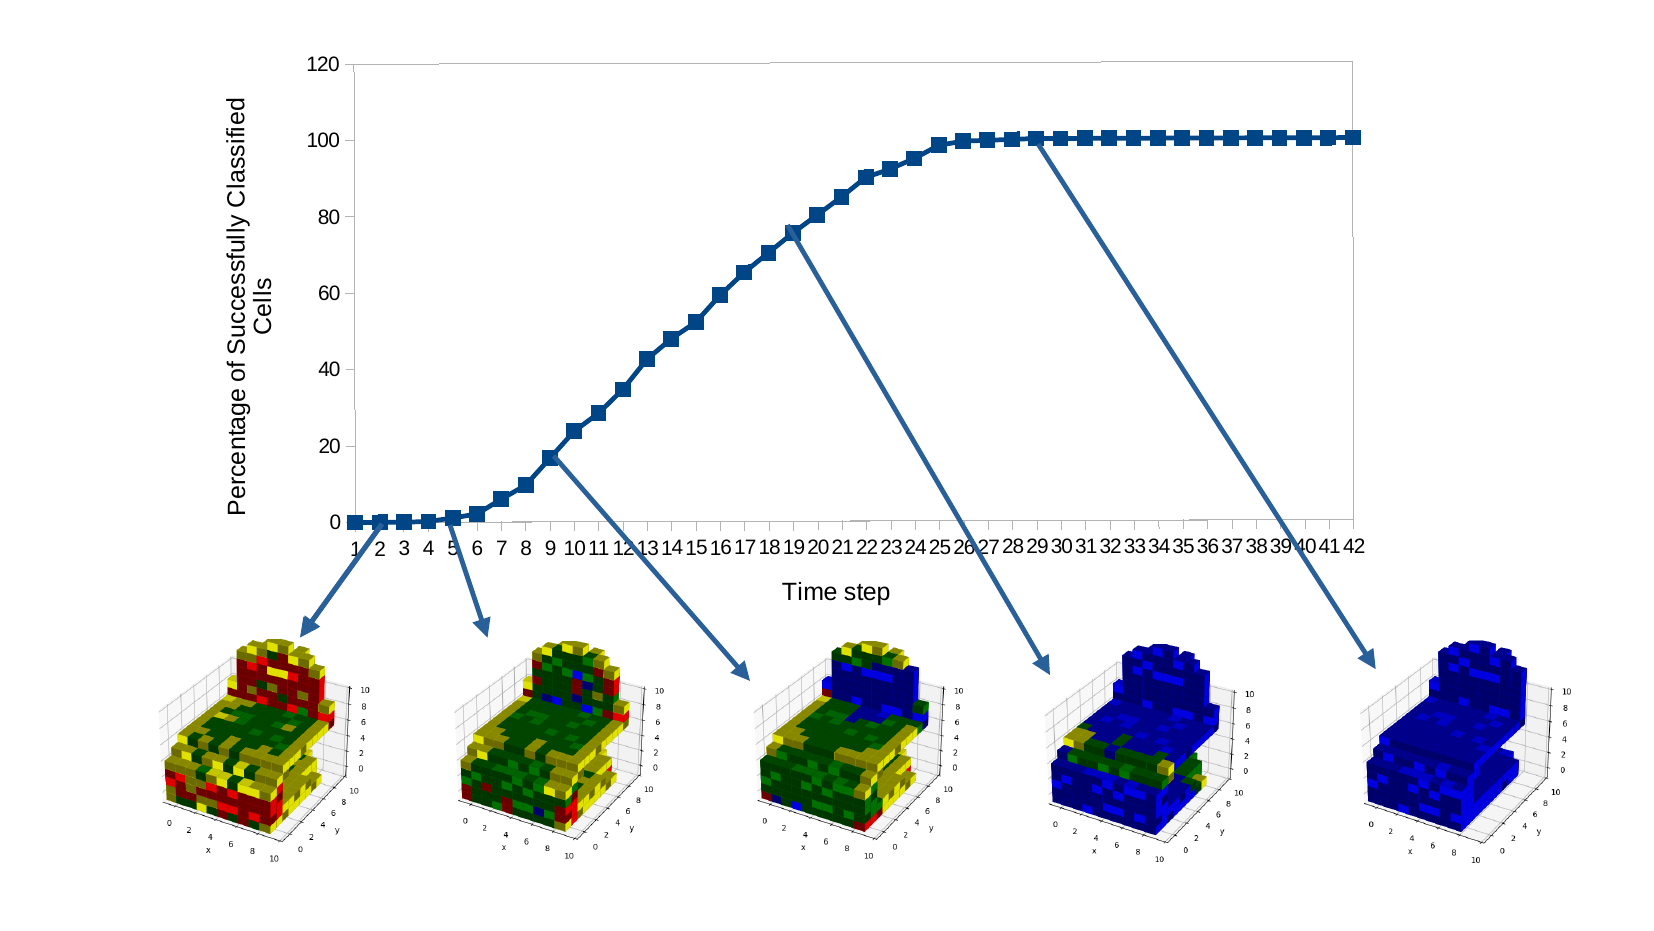

### Chart
| Category | Row 1 |
|---|---|
| 1 | 0.0 |
| 2 | 0.0 |
| 3 | 0.0 |
| 4 | 0.213675213675214 |
| 5 | 1.06837606837607 |
| 6 | 2.13675213675214 |
| 7 | 5.98290598290598 |
| 8 | 9.61538461538462 |
| 9 | 16.6666666666667 |
| 10 | 23.7179487179487 |
| 11 | 28.4188034188034 |
| 12 | 34.6153846153846 |
| 13 | 42.5213675213675 |
| 14 | 47.8632478632479 |
| 15 | 52.1367521367522 |
| 16 | 59.1880341880342 |
| 17 | 65.1709401709402 |
| 18 | 70.2991452991453 |
| 19 | 75.4273504273504 |
| 20 | 80.1282051282051 |
| 21 | 84.8290598290598 |
| 22 | 89.957264957265 |
| 23 | 92.0940170940171 |
| 24 | 94.8717948717949 |
| 25 | 98.2905982905983 |
| 26 | 99.3589743589744 |
| 27 | 99.5726495726496 |
| 28 | 99.7863247863248 |
| 29 | 100.0 |
| 30 | 100.0 |
| 31 | 100.0 |
| 32 | 100.0 |
| 33 | 100.0 |
| 34 | 100.0 |
| 35 | 100.0 |
| 36 | 100.0 |
| 37 | 100.0 |
| 38 | 100.0 |
| 39 | 100.0 |
| 40 | 100.0 |
| 41 | 100.0 |
| 42 | 100.0 |